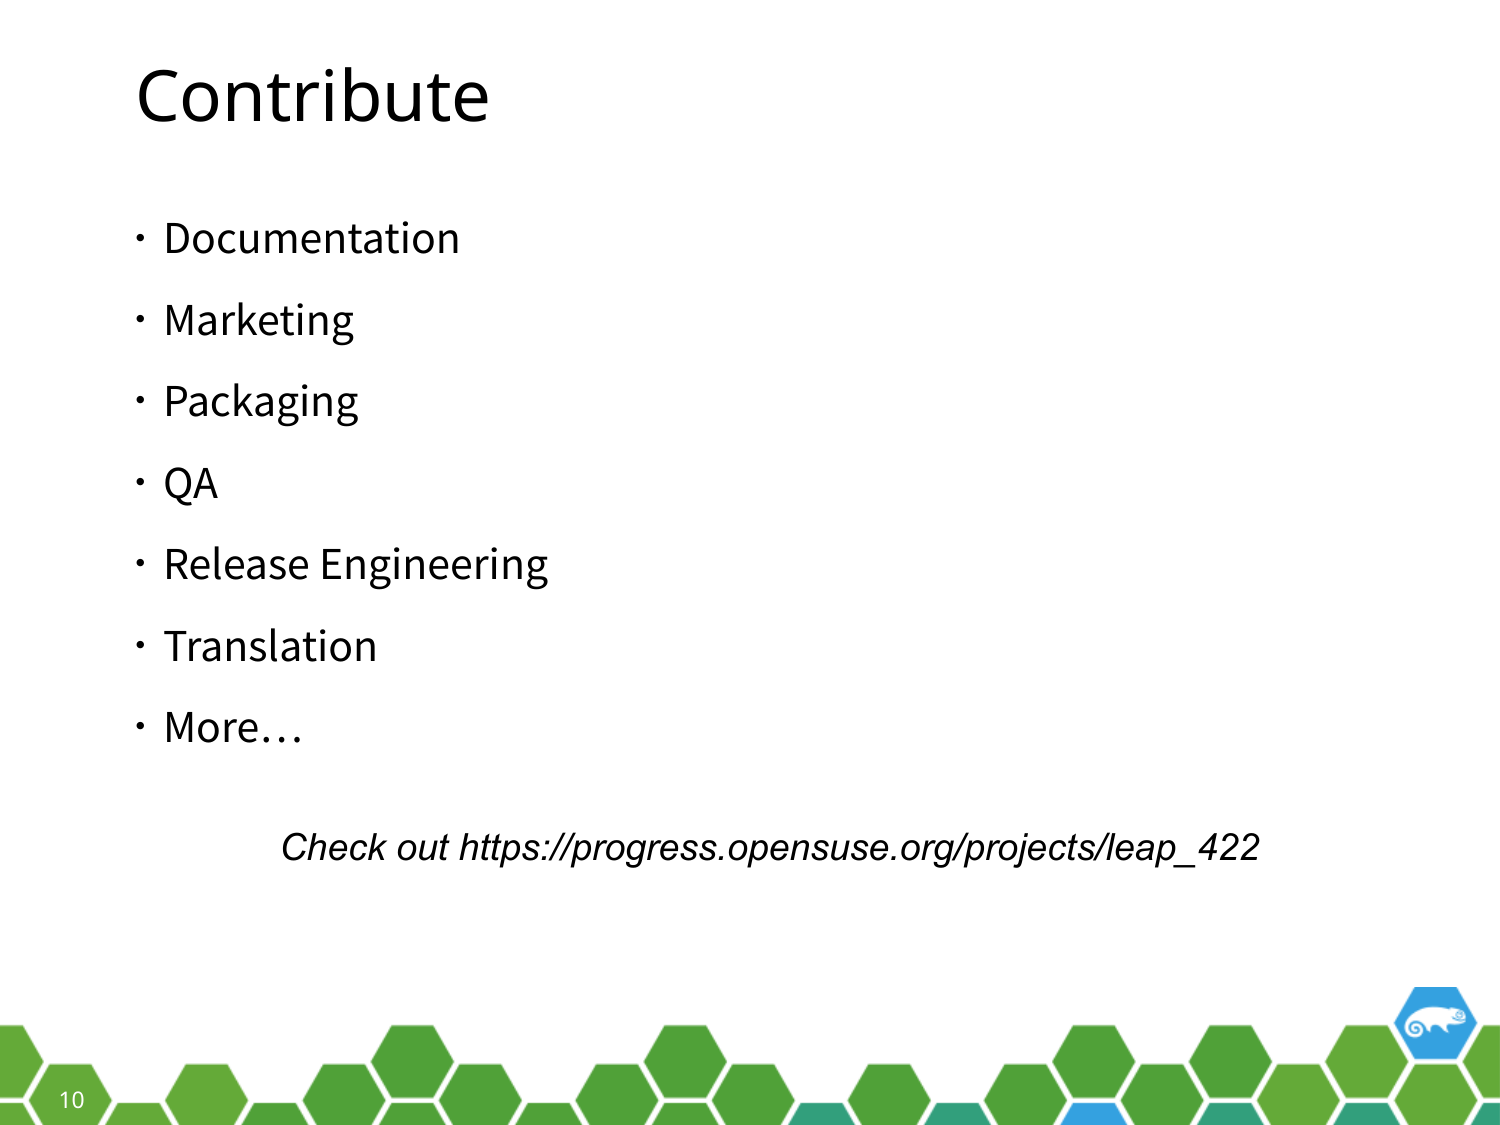

# Contribute
Documentation
Marketing
Packaging
QA
Release Engineering
Translation
More…
Check out https://progress.opensuse.org/projects/leap_422